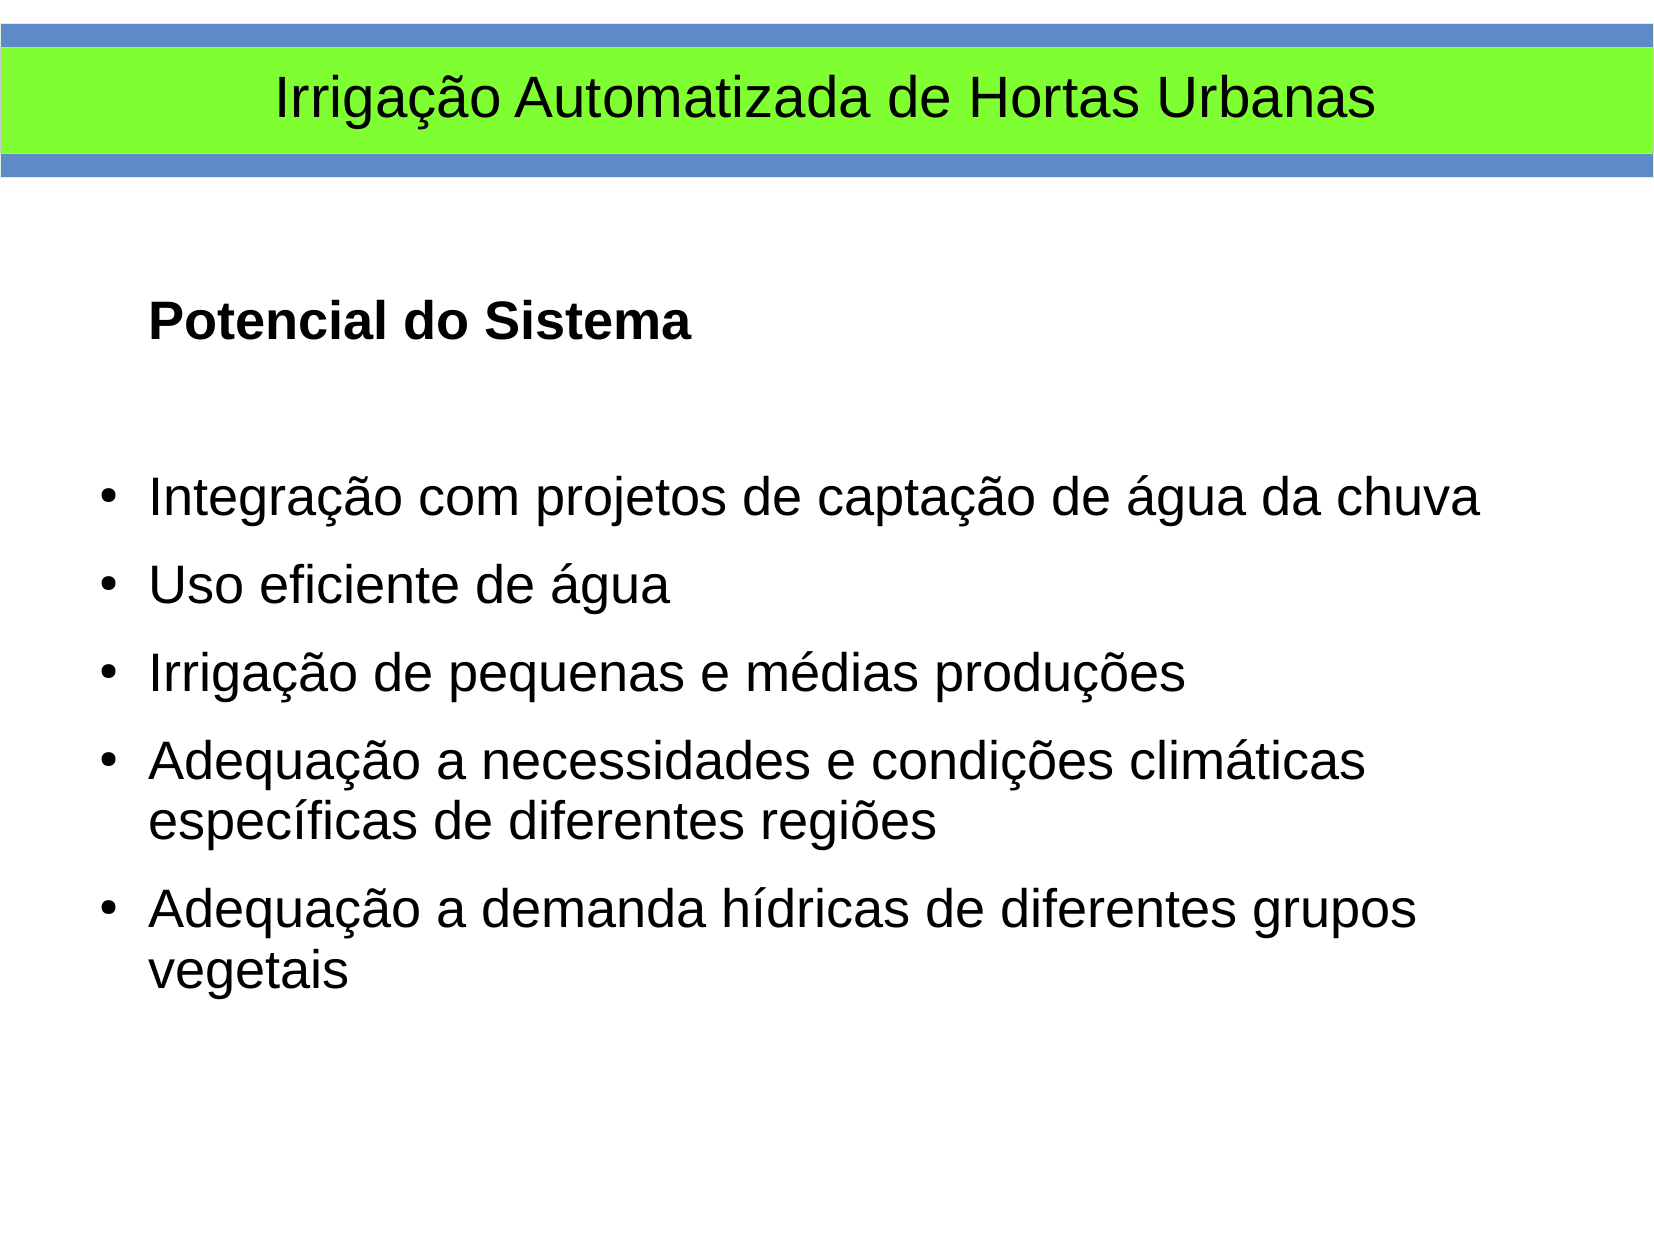

Irrigação Automatizada de Hortas Urbanas
# Potencial do Sistema
Integração com projetos de captação de água da chuva
Uso eficiente de água
Irrigação de pequenas e médias produções
Adequação a necessidades e condições climáticas específicas de diferentes regiões
Adequação a demanda hídricas de diferentes grupos vegetais